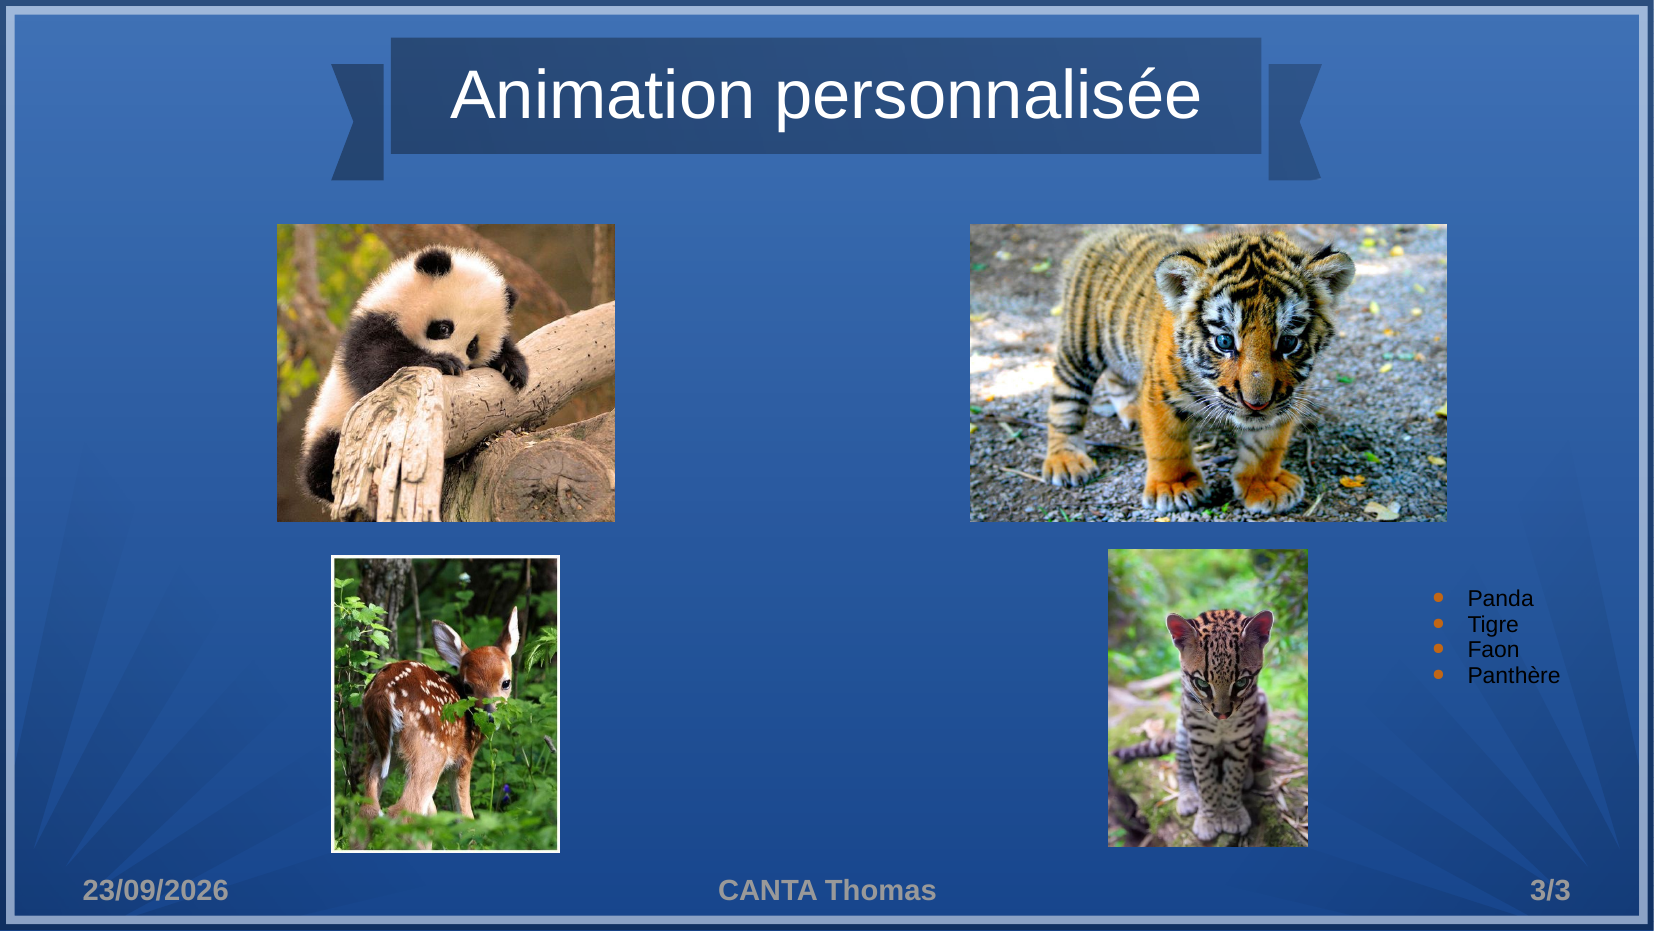

# Animation personnalisée
Panda
Tigre
Faon
Panthère
CANTA Thomas
3